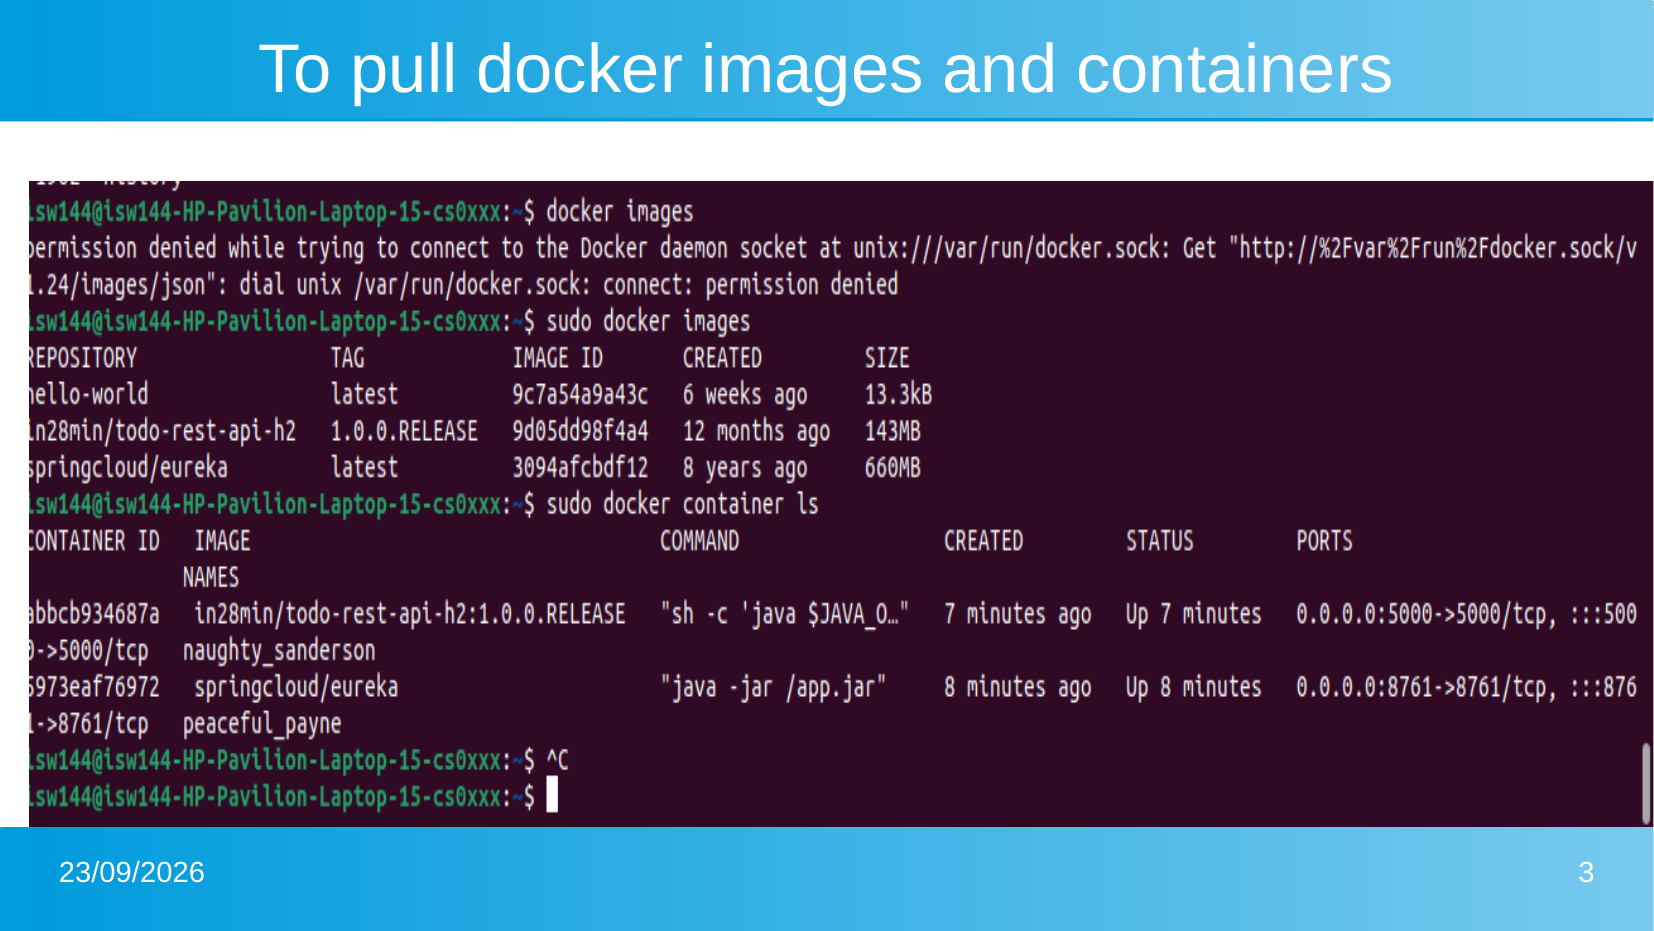

# To pull docker images and containers
3